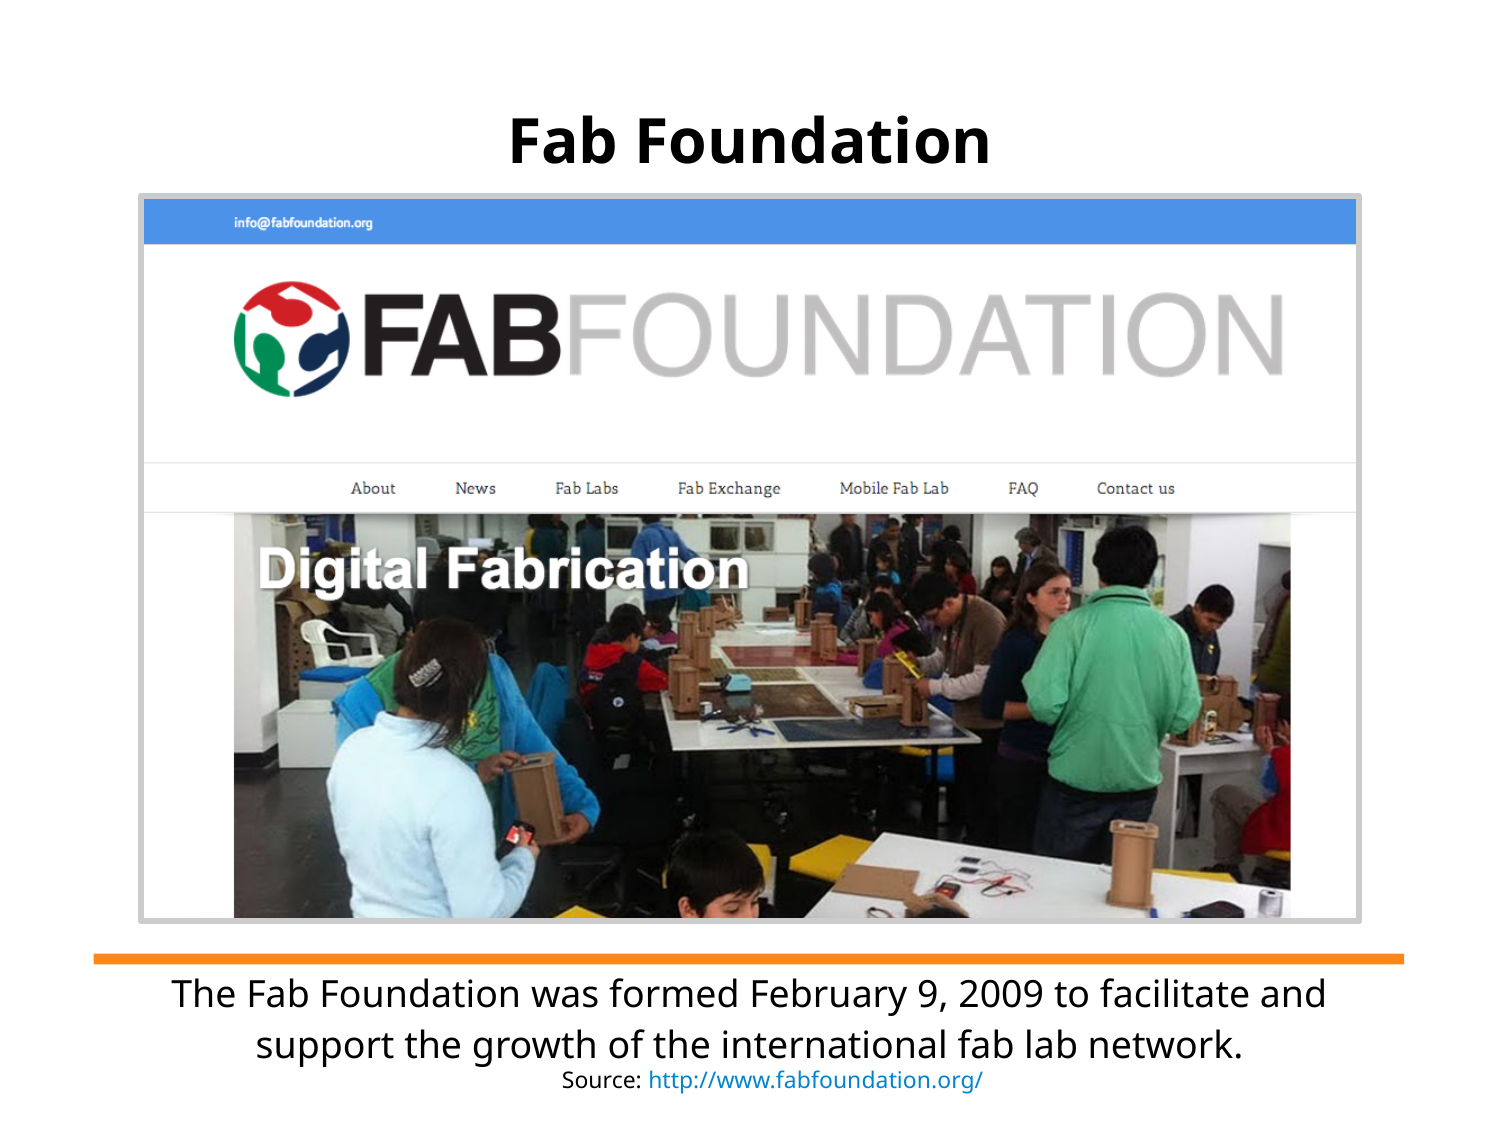

# Fab Foundation
The Fab Foundation was formed February 9, 2009 to facilitate and support the growth of the international fab lab network.
Source: http://www.fabfoundation.org/